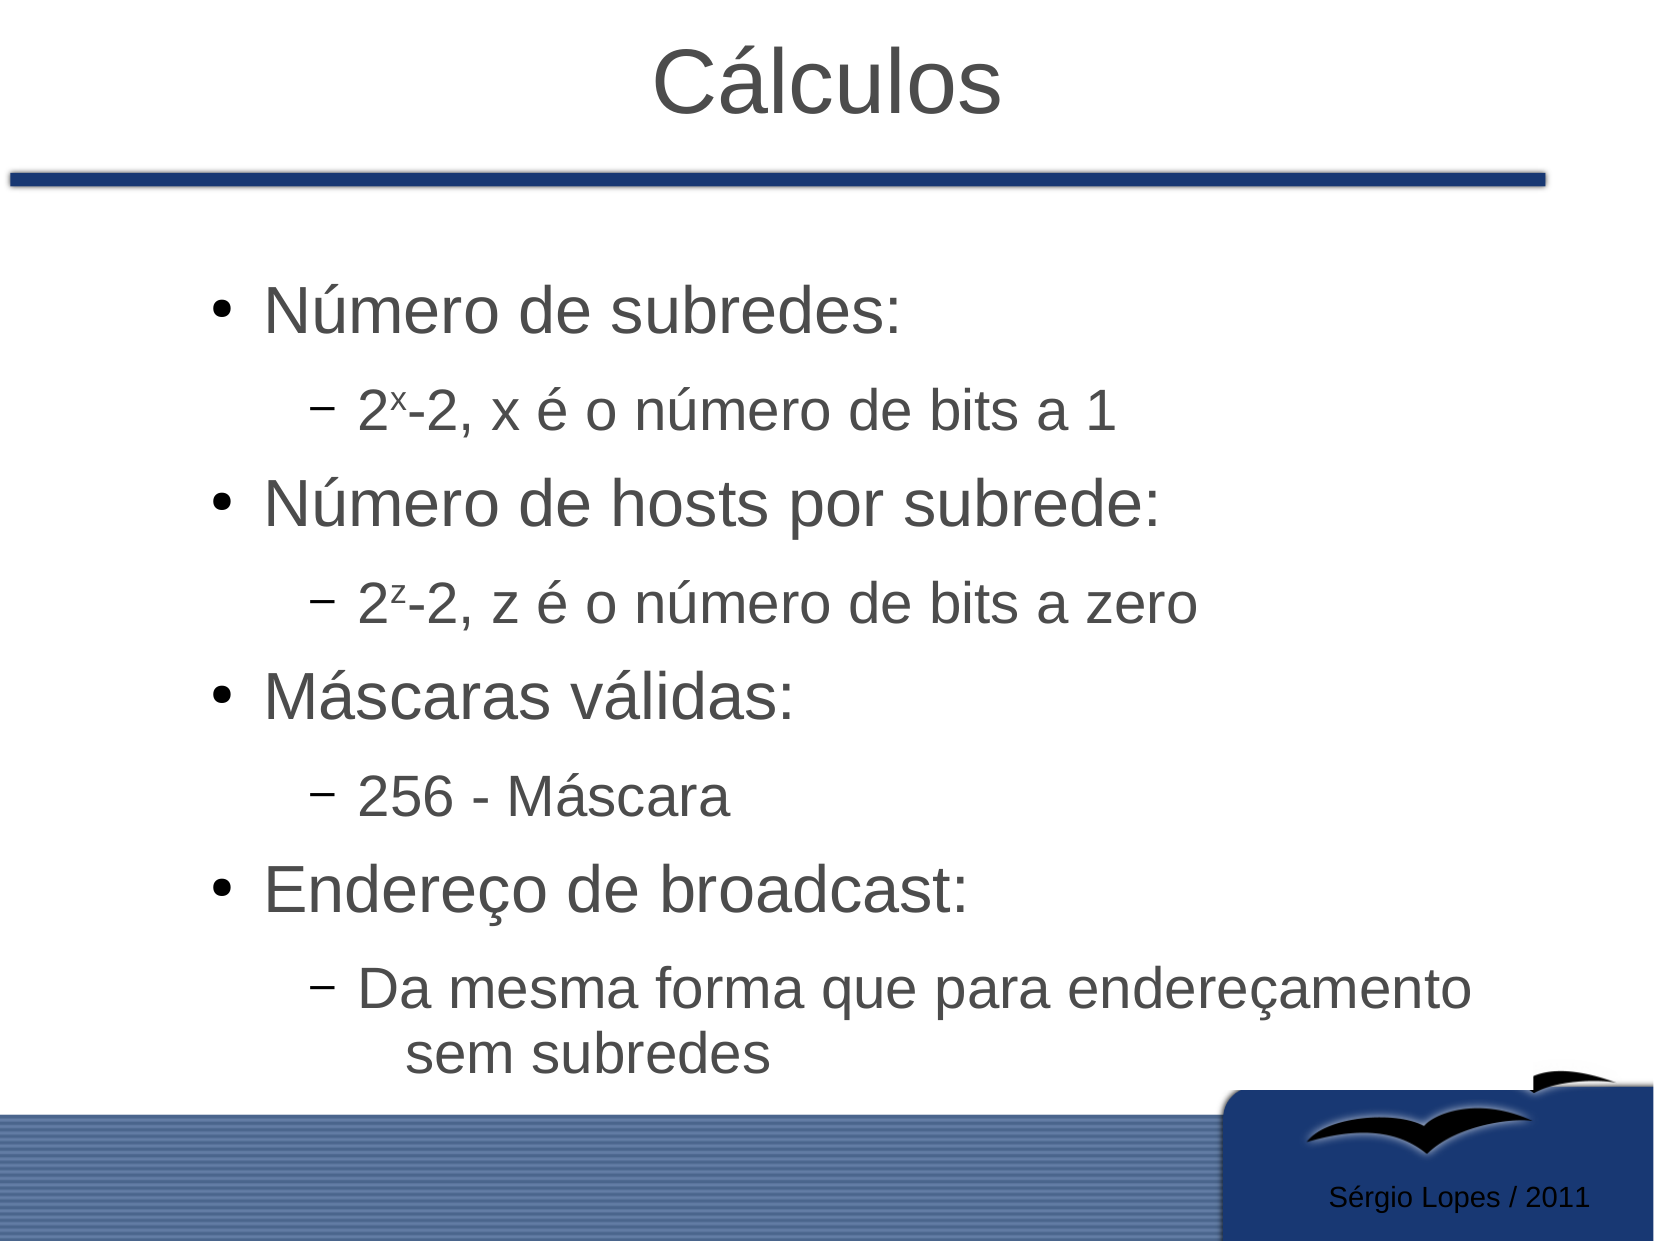

# Cálculos
Número de subredes:
2x-2, x é o número de bits a 1
Número de hosts por subrede:
2z-2, z é o número de bits a zero
Máscaras válidas:
256 - Máscara
Endereço de broadcast:
Da mesma forma que para endereçamento sem subredes
Sérgio Lopes / 2011